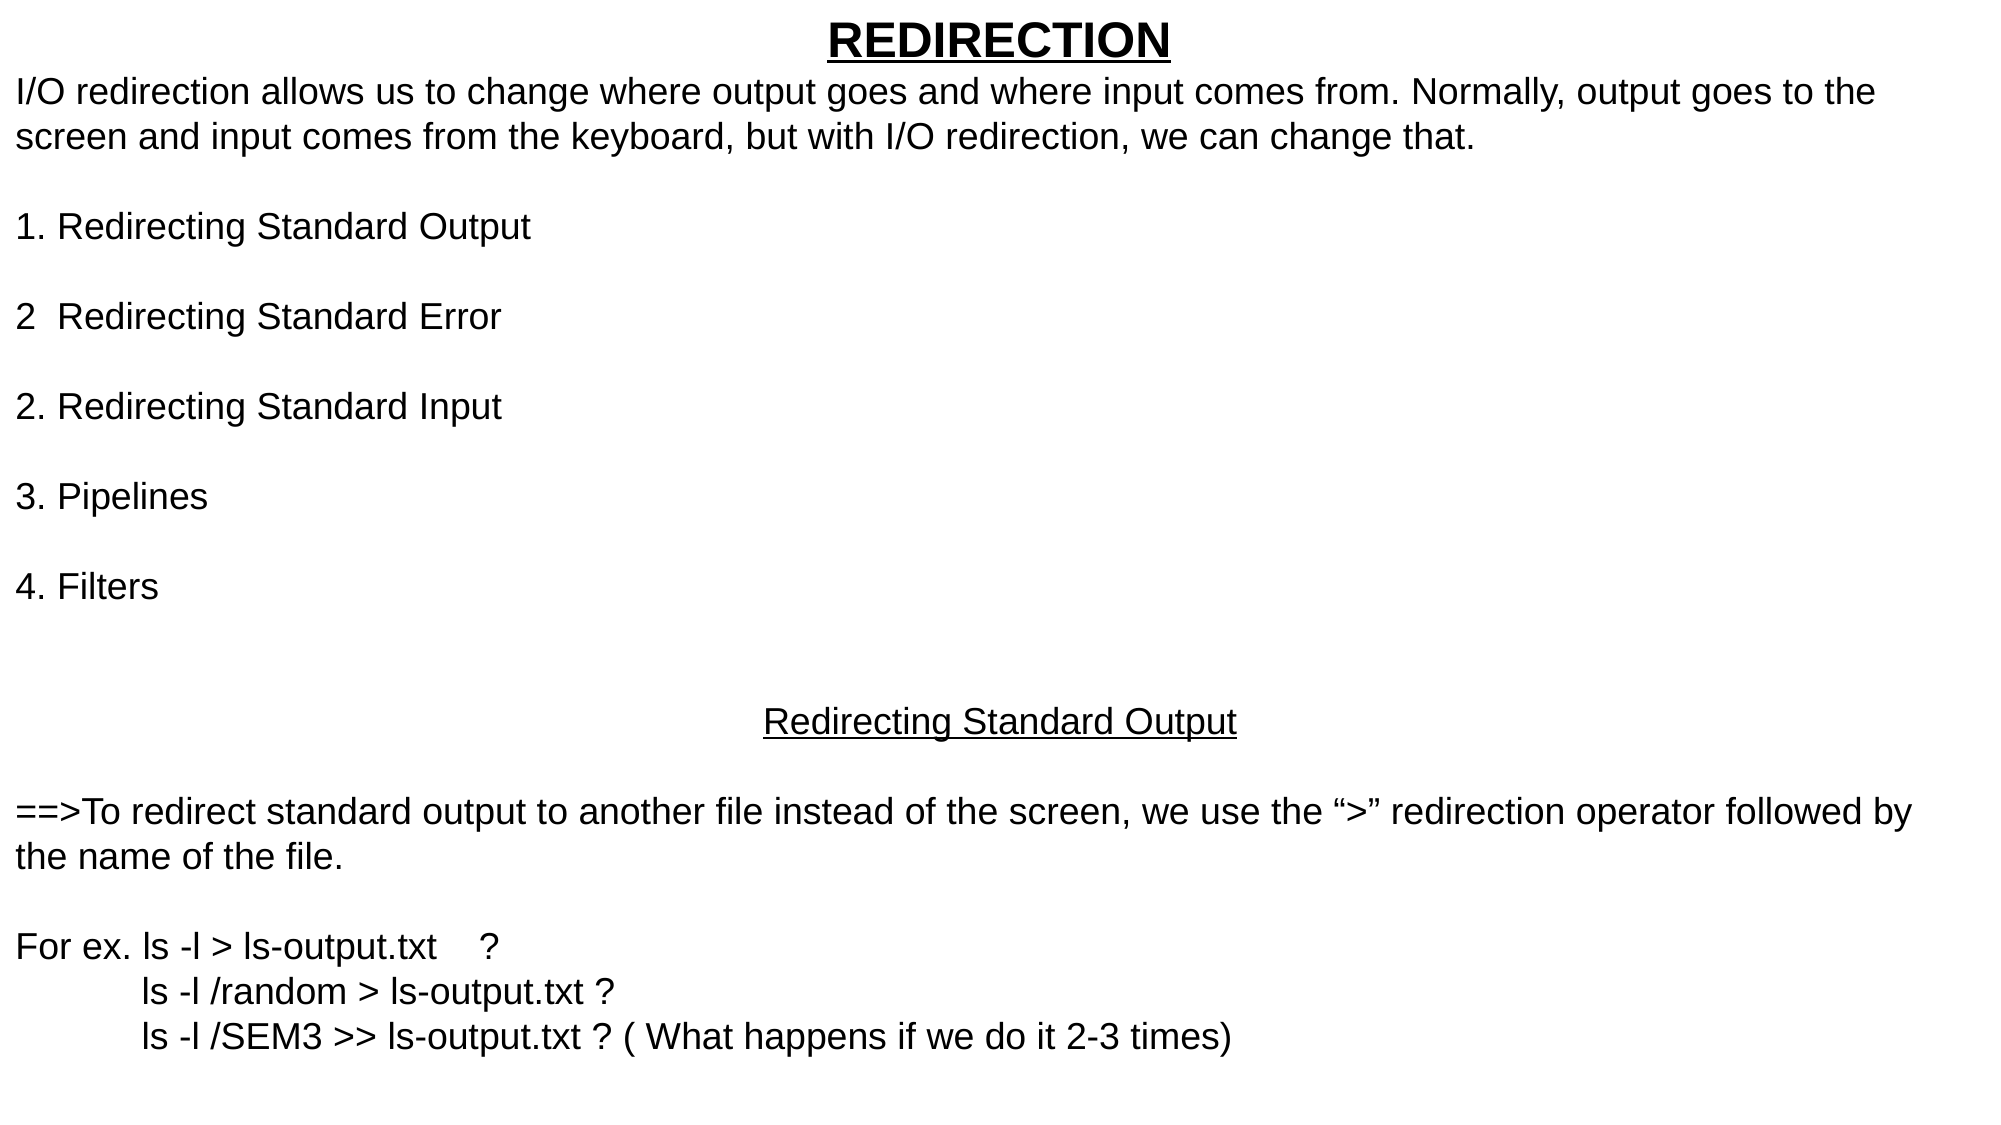

REDIRECTION
I/O redirection allows us to change where output goes and where input comes from. Normally, output goes to the screen and input comes from the keyboard, but with I/O redirection, we can change that.
1. Redirecting Standard Output
2 Redirecting Standard Error
2. Redirecting Standard Input
3. Pipelines
4. Filters
Redirecting Standard Output
==>To redirect standard output to another file instead of the screen, we use the “>” redirection operator followed by
the name of the file.
For ex. ls -l > ls-output.txt ?
	 ls -l /random > ls-output.txt ?
	 ls -l /SEM3 >> ls-output.txt ? ( What happens if we do it 2-3 times)